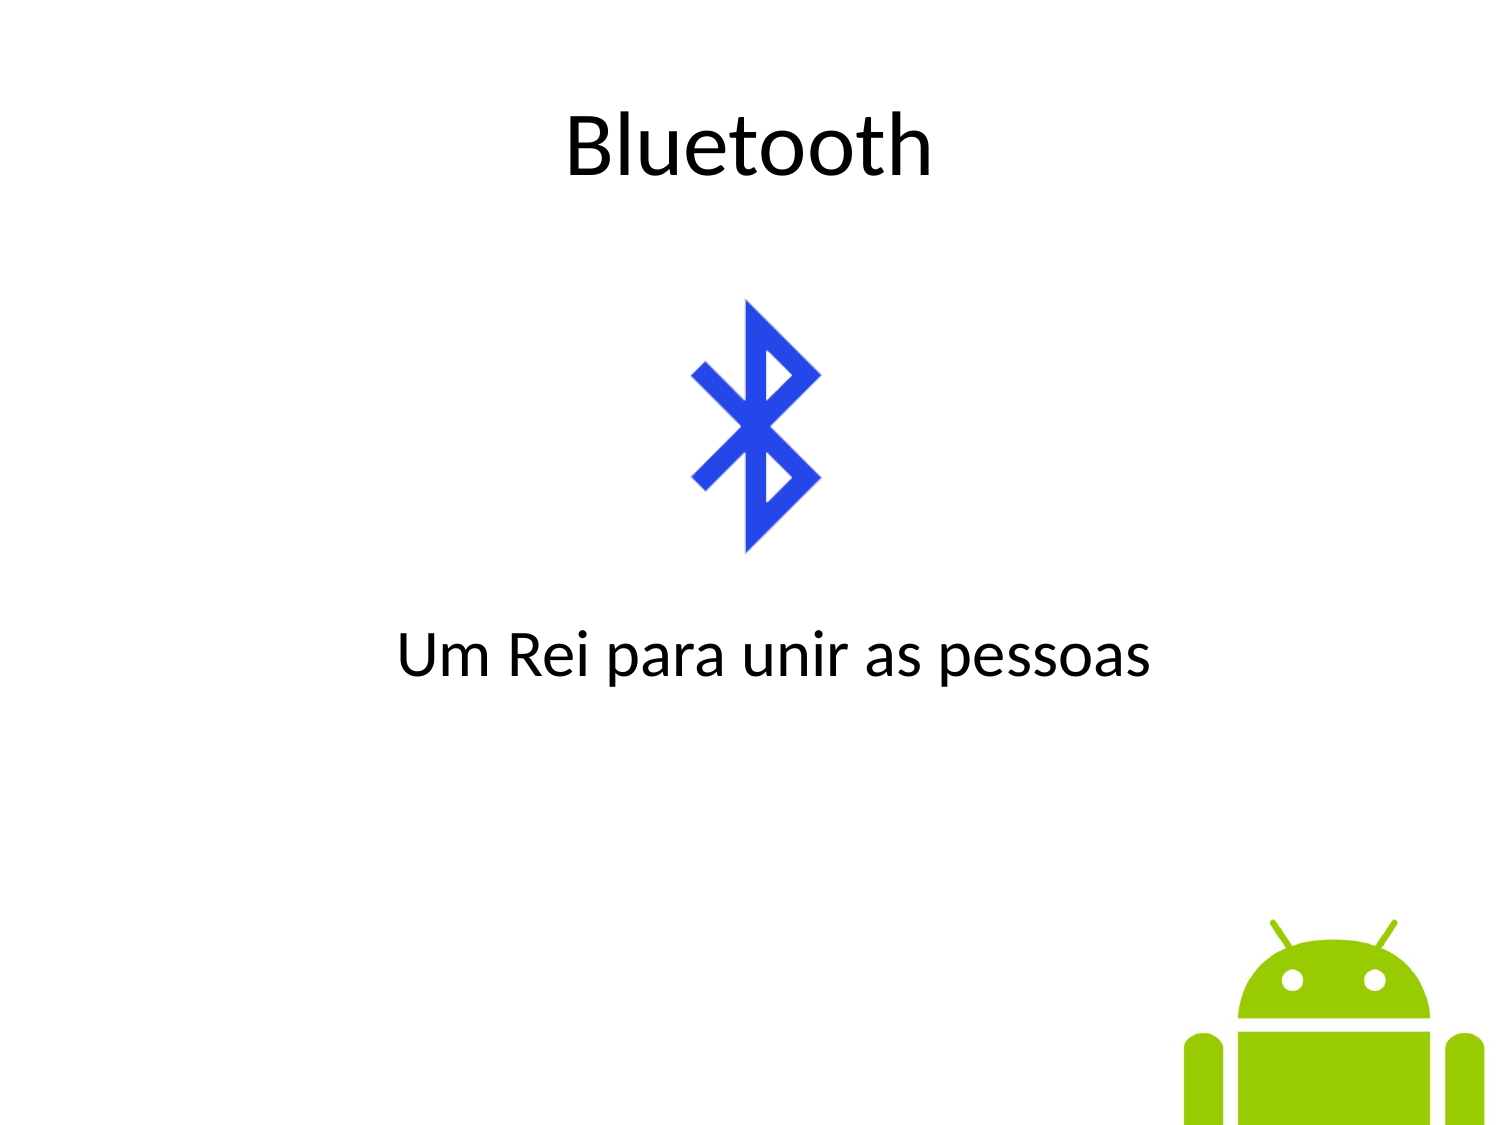

# Bluetooth
Um Rei para unir as pessoas